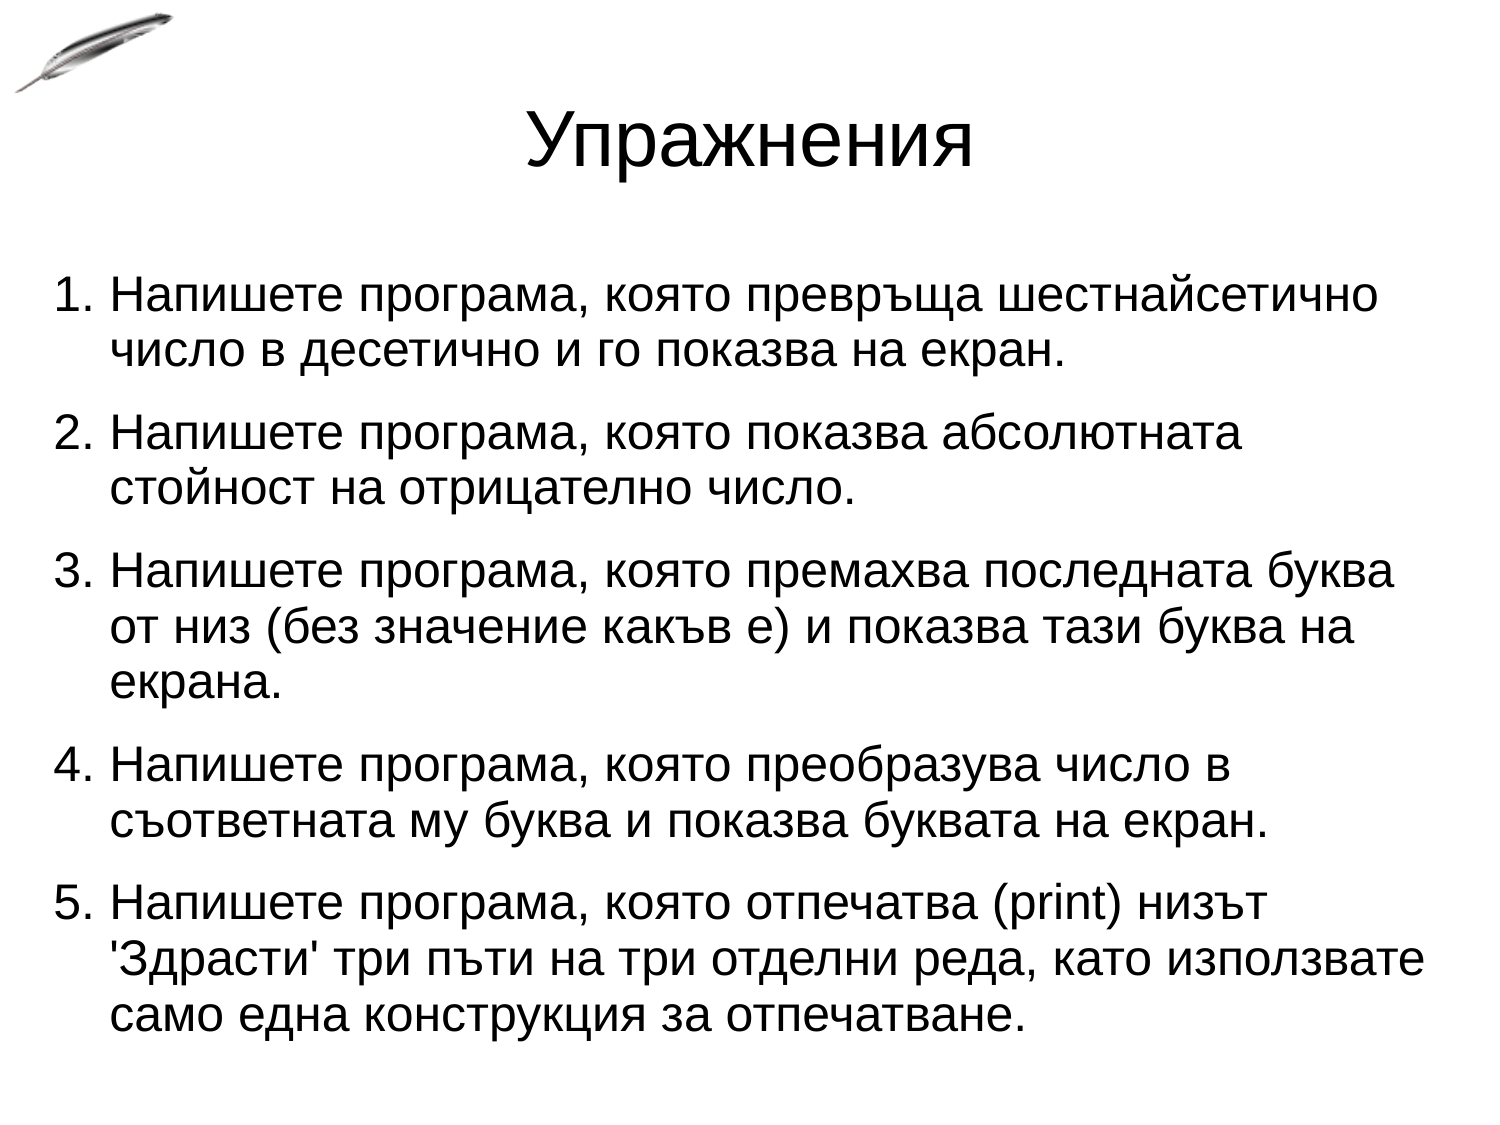

# Упражнения
Напишете програма, която превръща шестнайсетично число в десетично и го показва на екран.
Напишете програма, която показва абсолютната стойност на отрицателно число.
Напишете програма, която премахва последната буква от низ (без значение какъв е) и показва тази буква на екрана.
Напишете програма, която преобразува число в съответната му буква и показва буквата на екран.
Напишете програма, която отпечатва (print) низът 'Здрасти' три пъти на три отделни реда, като използвате само една конструкция за отпечатване.